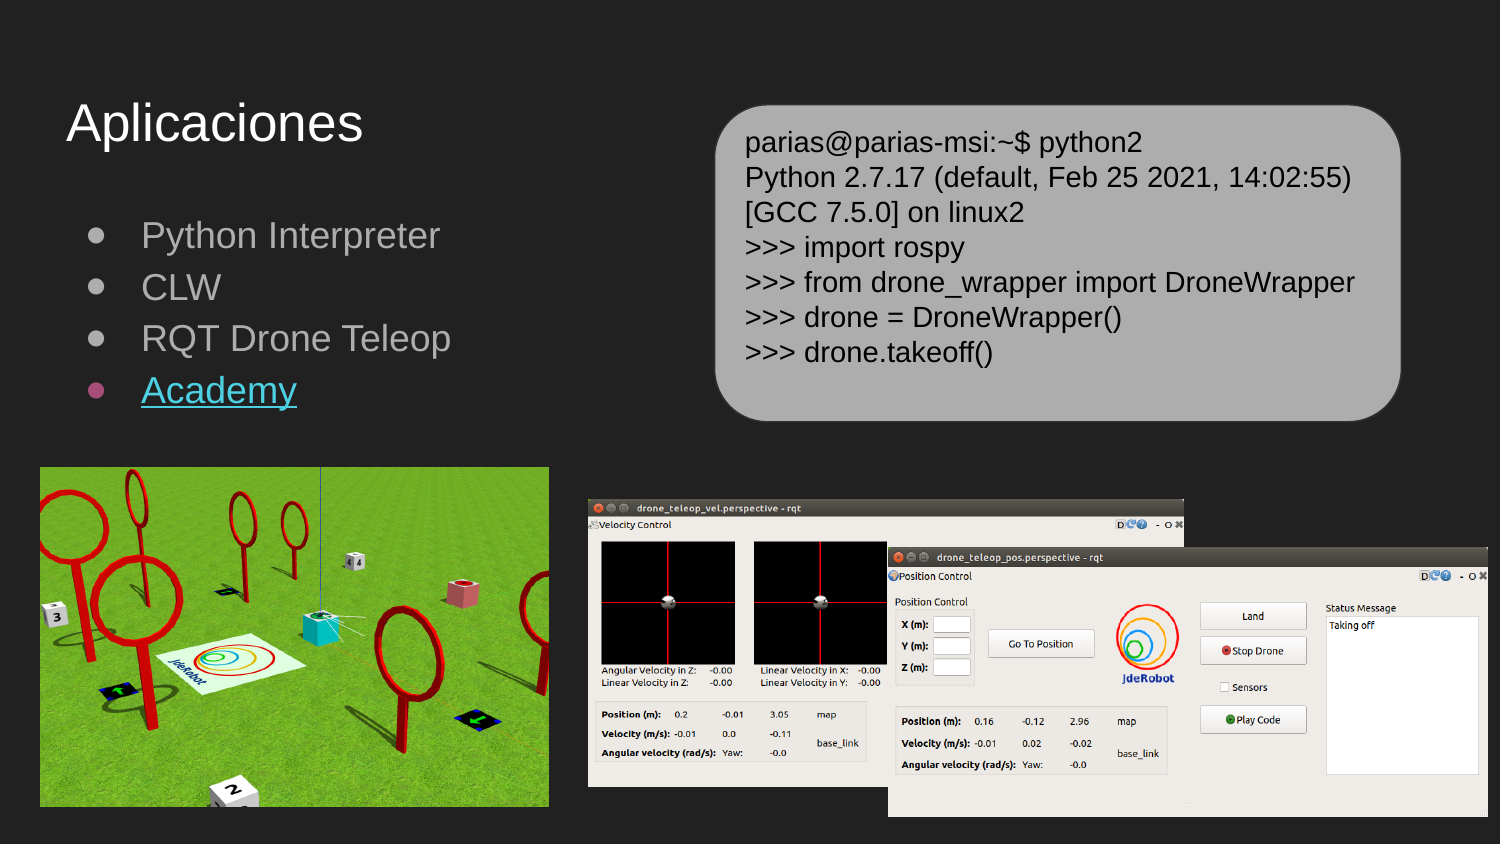

# Aplicaciones
parias@parias-msi:~$ python2
Python 2.7.17 (default, Feb 25 2021, 14:02:55)
[GCC 7.5.0] on linux2
>>> import rospy
>>> from drone_wrapper import DroneWrapper
>>> drone = DroneWrapper()
>>> drone.takeoff()
Python Interpreter
CLW
RQT Drone Teleop
Academy